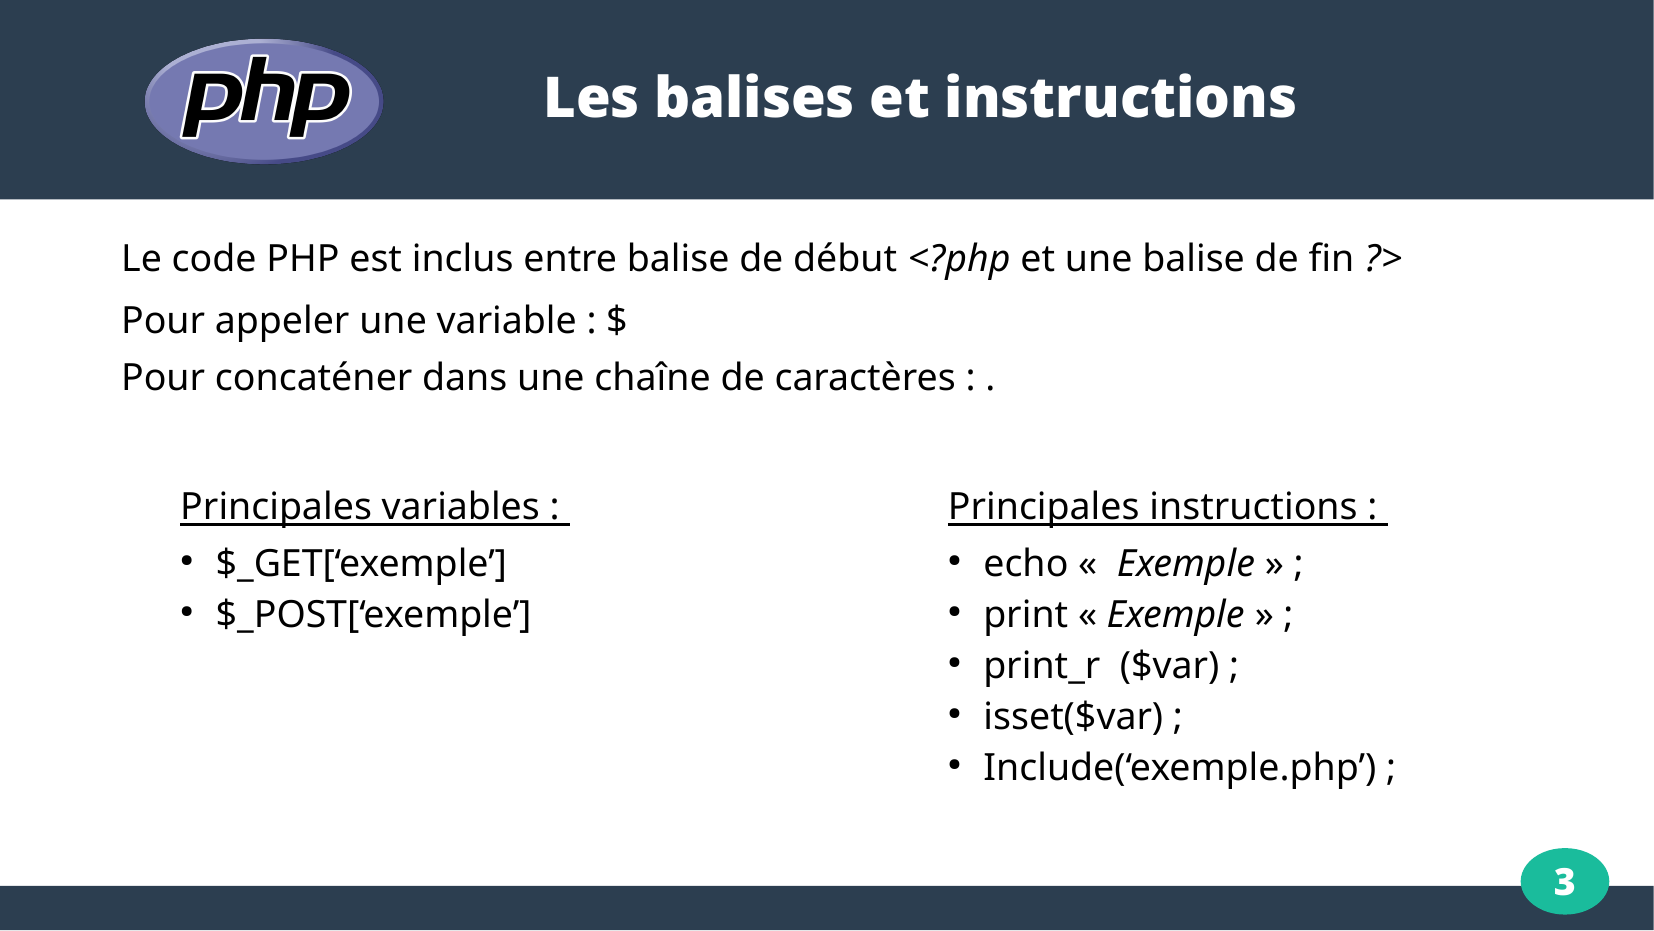

# Les balises et instructions
Le code PHP est inclus entre balise de début <?php et une balise de fin ?>
Pour appeler une variable : $
Pour concaténer dans une chaîne de caractères : .
Principales variables :
Principales instructions :
$_GET[‘exemple’]
$_POST[‘exemple’]
echo «  Exemple » ;
print « Exemple » ;
print_r ($var) ;
isset($var) ;
Include(‘exemple.php’) ;
3